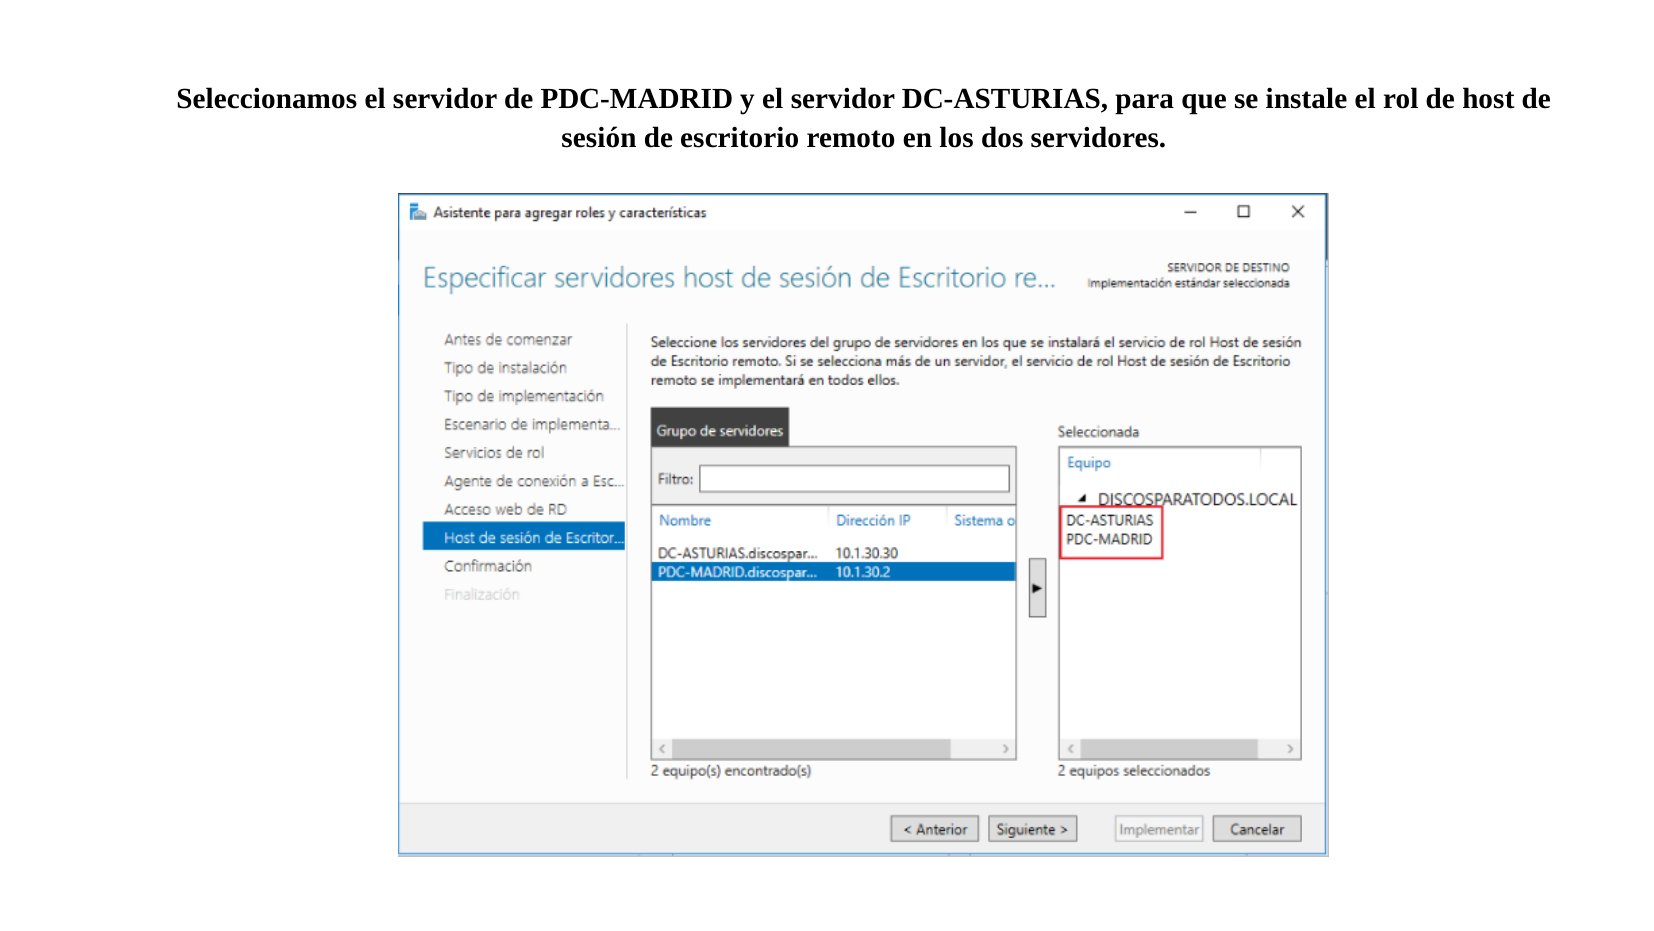

# Seleccionamos el servidor de PDC-MADRID y el servidor DC-ASTURIAS, para que se instale el rol de host de sesión de escritorio remoto en los dos servidores.